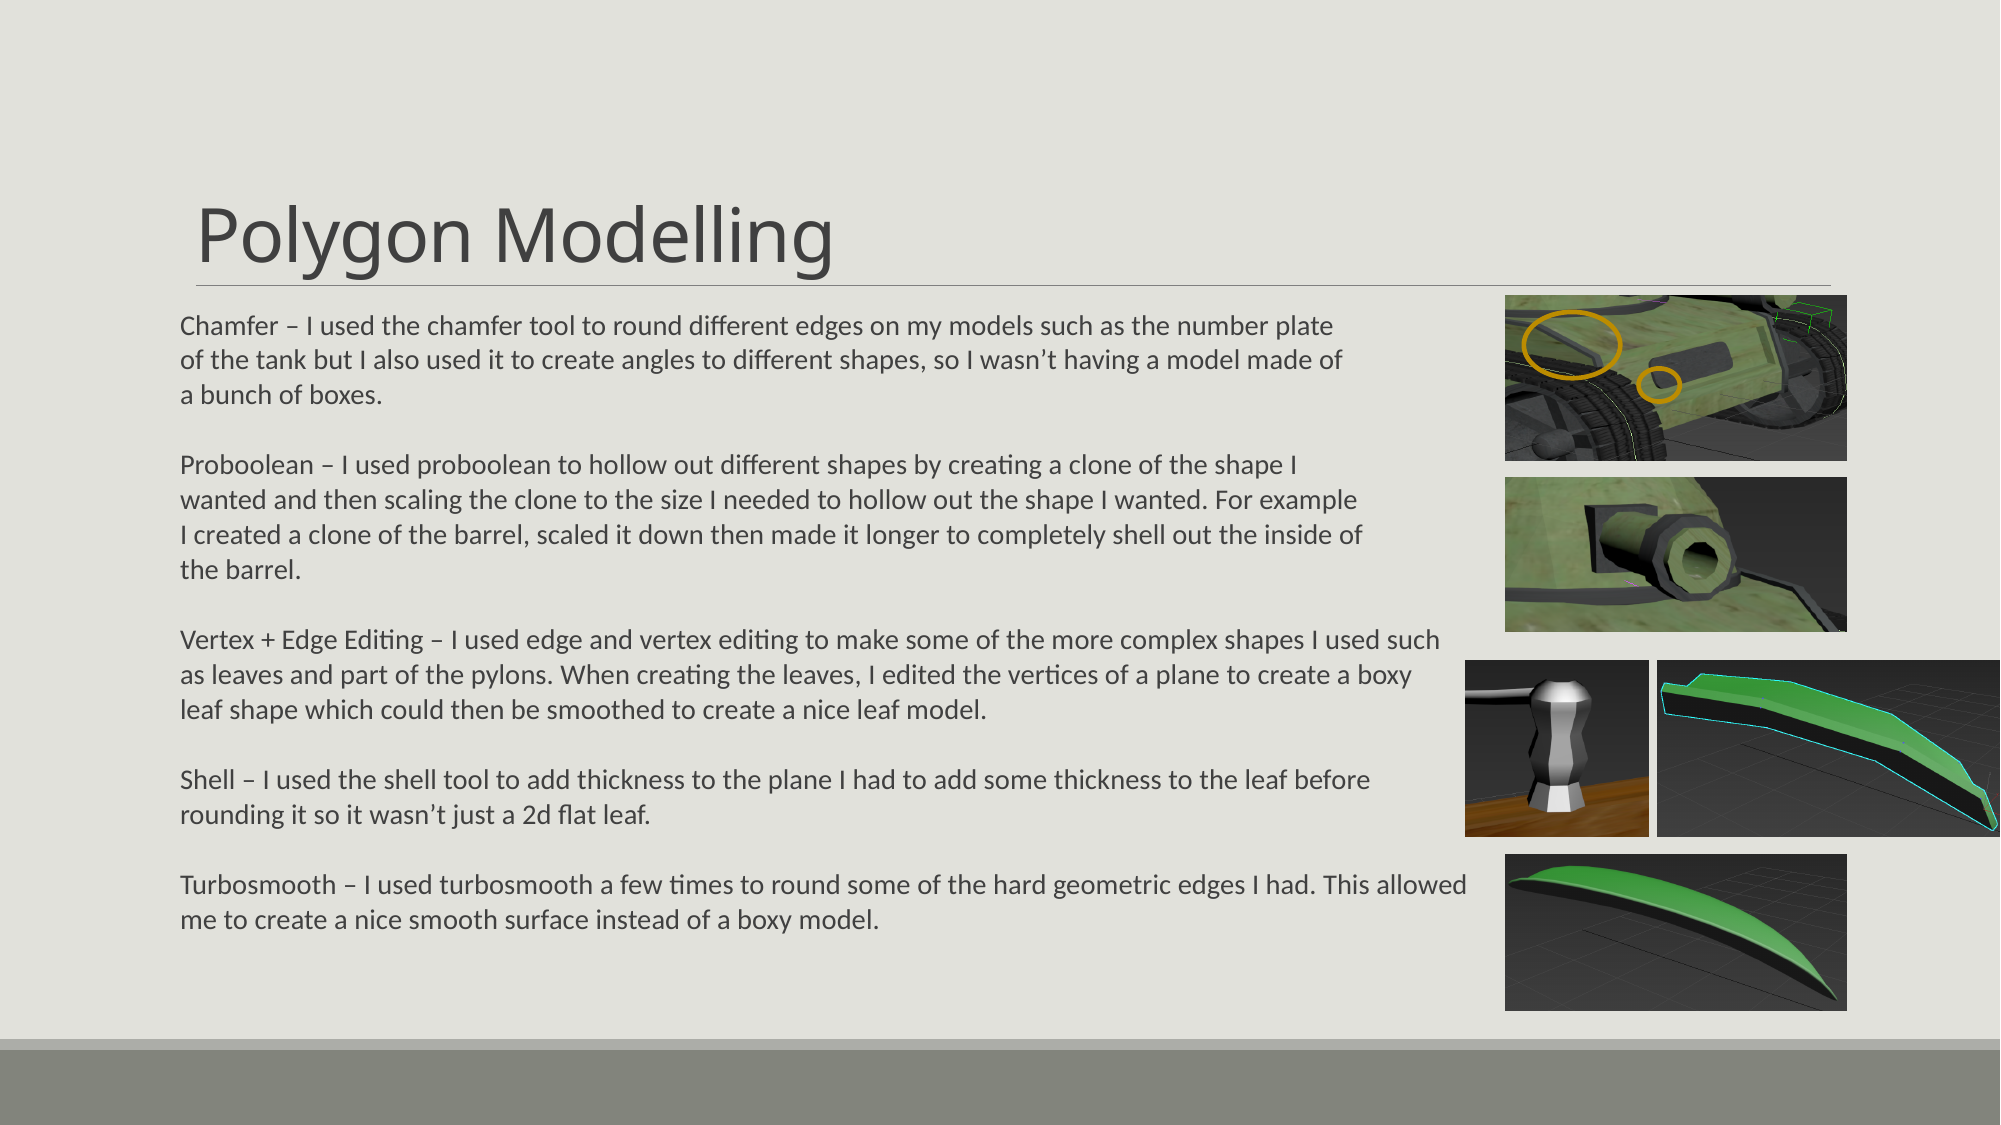

# Polygon Modelling
Chamfer – I used the chamfer tool to round different edges on my models such as the number plate
of the tank but I also used it to create angles to different shapes, so I wasn’t having a model made of
a bunch of boxes.
Proboolean – I used proboolean to hollow out different shapes by creating a clone of the shape I
wanted and then scaling the clone to the size I needed to hollow out the shape I wanted. For example
I created a clone of the barrel, scaled it down then made it longer to completely shell out the inside of
the barrel.
Vertex + Edge Editing – I used edge and vertex editing to make some of the more complex shapes I used such
as leaves and part of the pylons. When creating the leaves, I edited the vertices of a plane to create a boxy
leaf shape which could then be smoothed to create a nice leaf model.
Shell – I used the shell tool to add thickness to the plane I had to add some thickness to the leaf before
rounding it so it wasn’t just a 2d flat leaf.
Turbosmooth – I used turbosmooth a few times to round some of the hard geometric edges I had. This allowed
me to create a nice smooth surface instead of a boxy model.